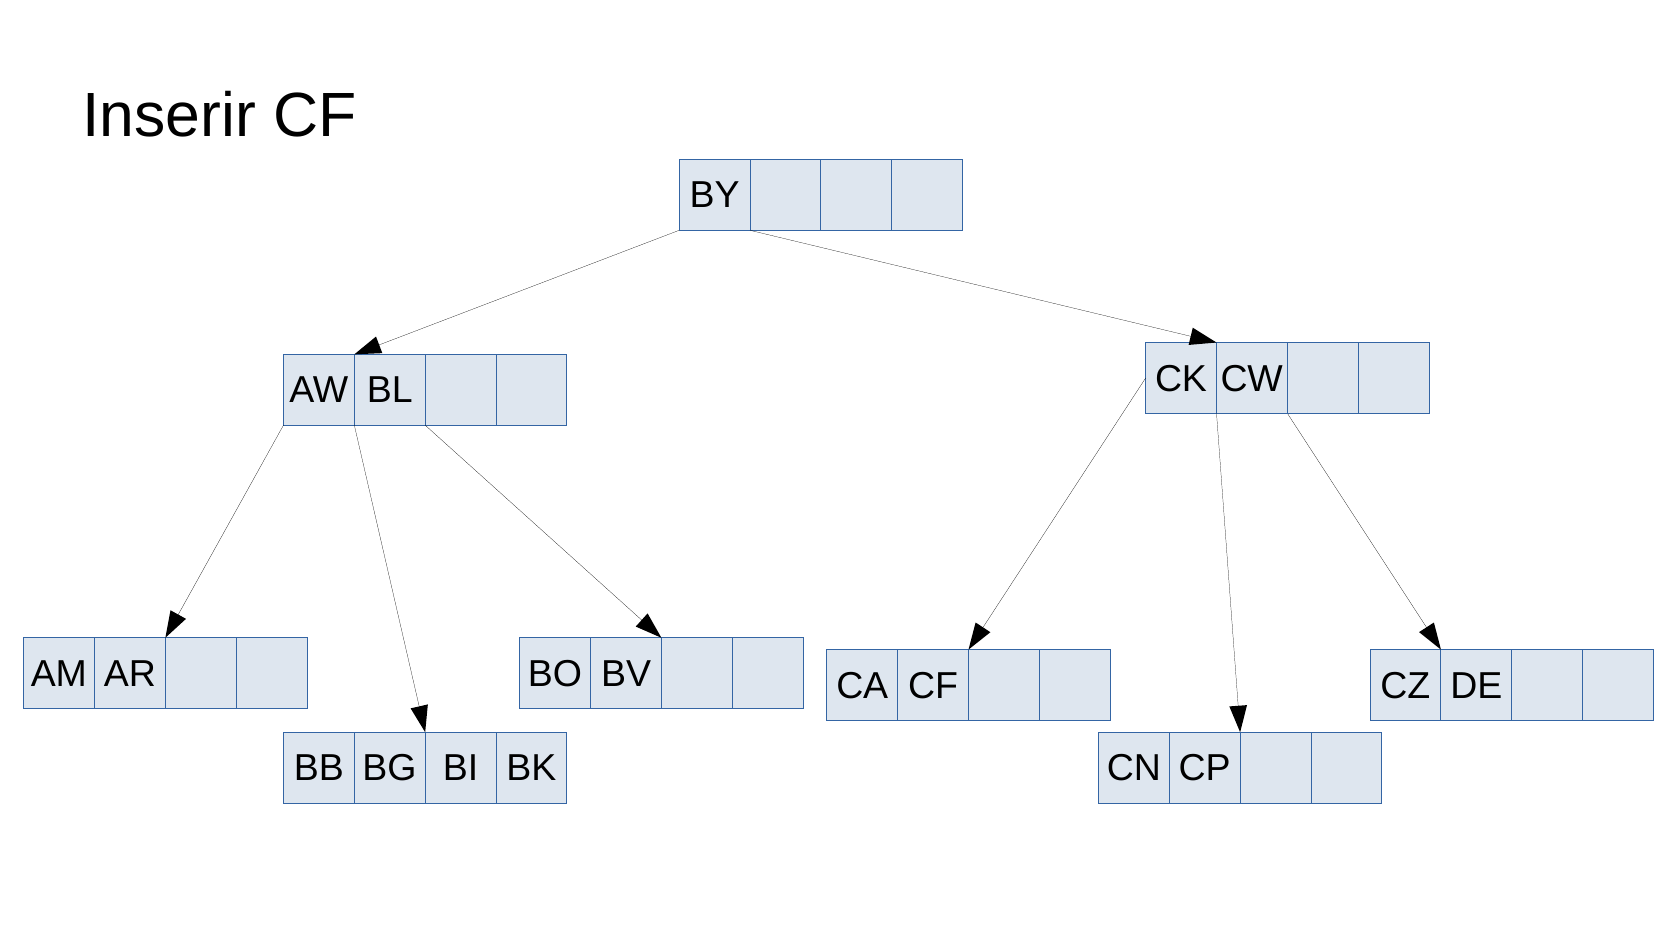

# Inserir CF
BY
CK
CW
AW
BL
AM
AR
BO
BV
CA
CF
CZ
DE
BB
BG
BI
BK
CN
CP